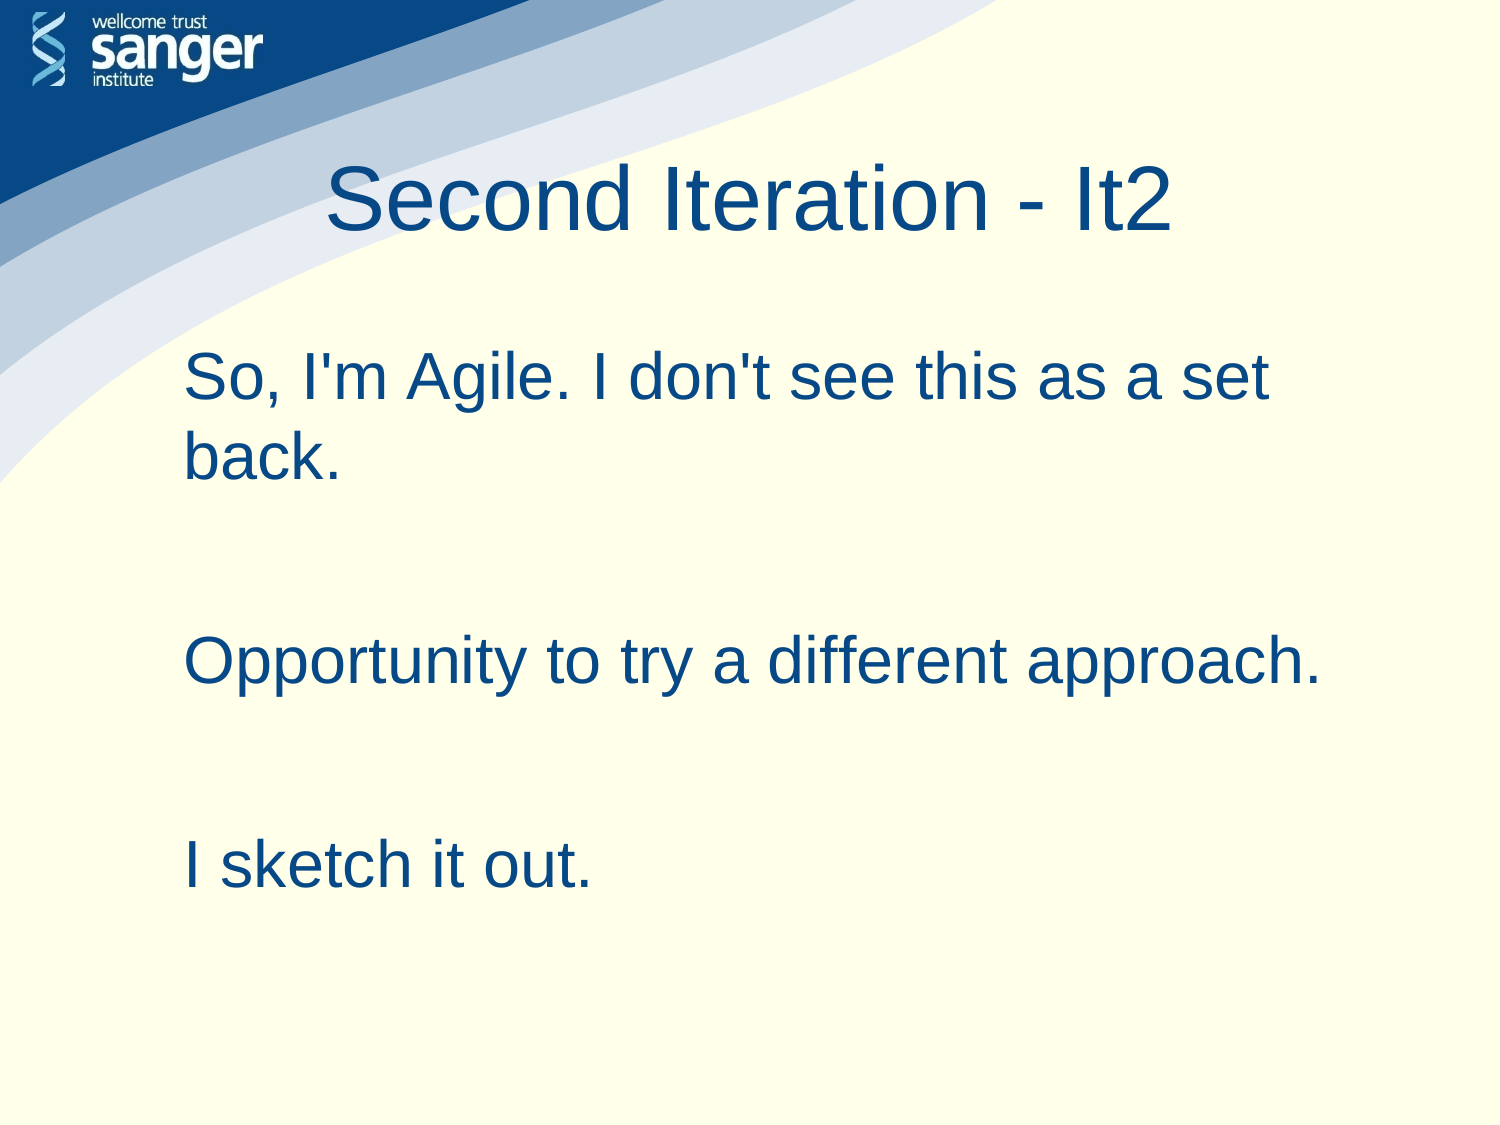

# Second Iteration - It2
So, I'm Agile. I don't see this as a set back.
Opportunity to try a different approach.
I sketch it out.